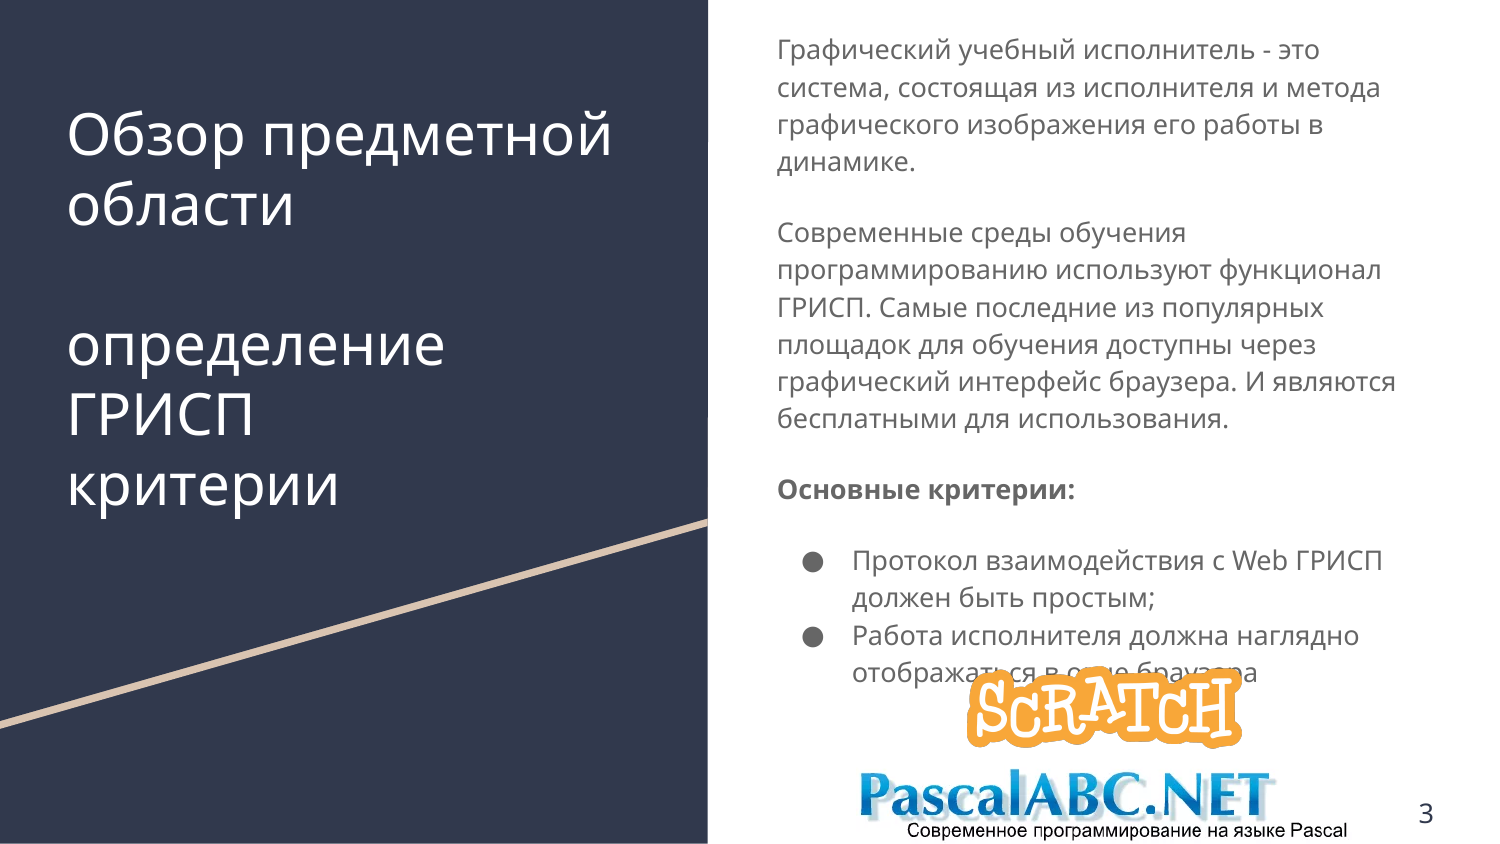

Графический учебный исполнитель - это система, состоящая из исполнителя и метода графического изображения его работы в динамике.
Современные среды обучения программированию используют функционал ГРИСП. Самые последние из популярных площадок для обучения доступны через графический интерфейс браузера. И являются бесплатными для использования.
Основные критерии:
Протокол взаимодействия с Web ГРИСП должен быть простым;
Работа исполнителя должна наглядно отображаться в окне браузера
# Обзор предметной области определение ГРИСП критерии
3